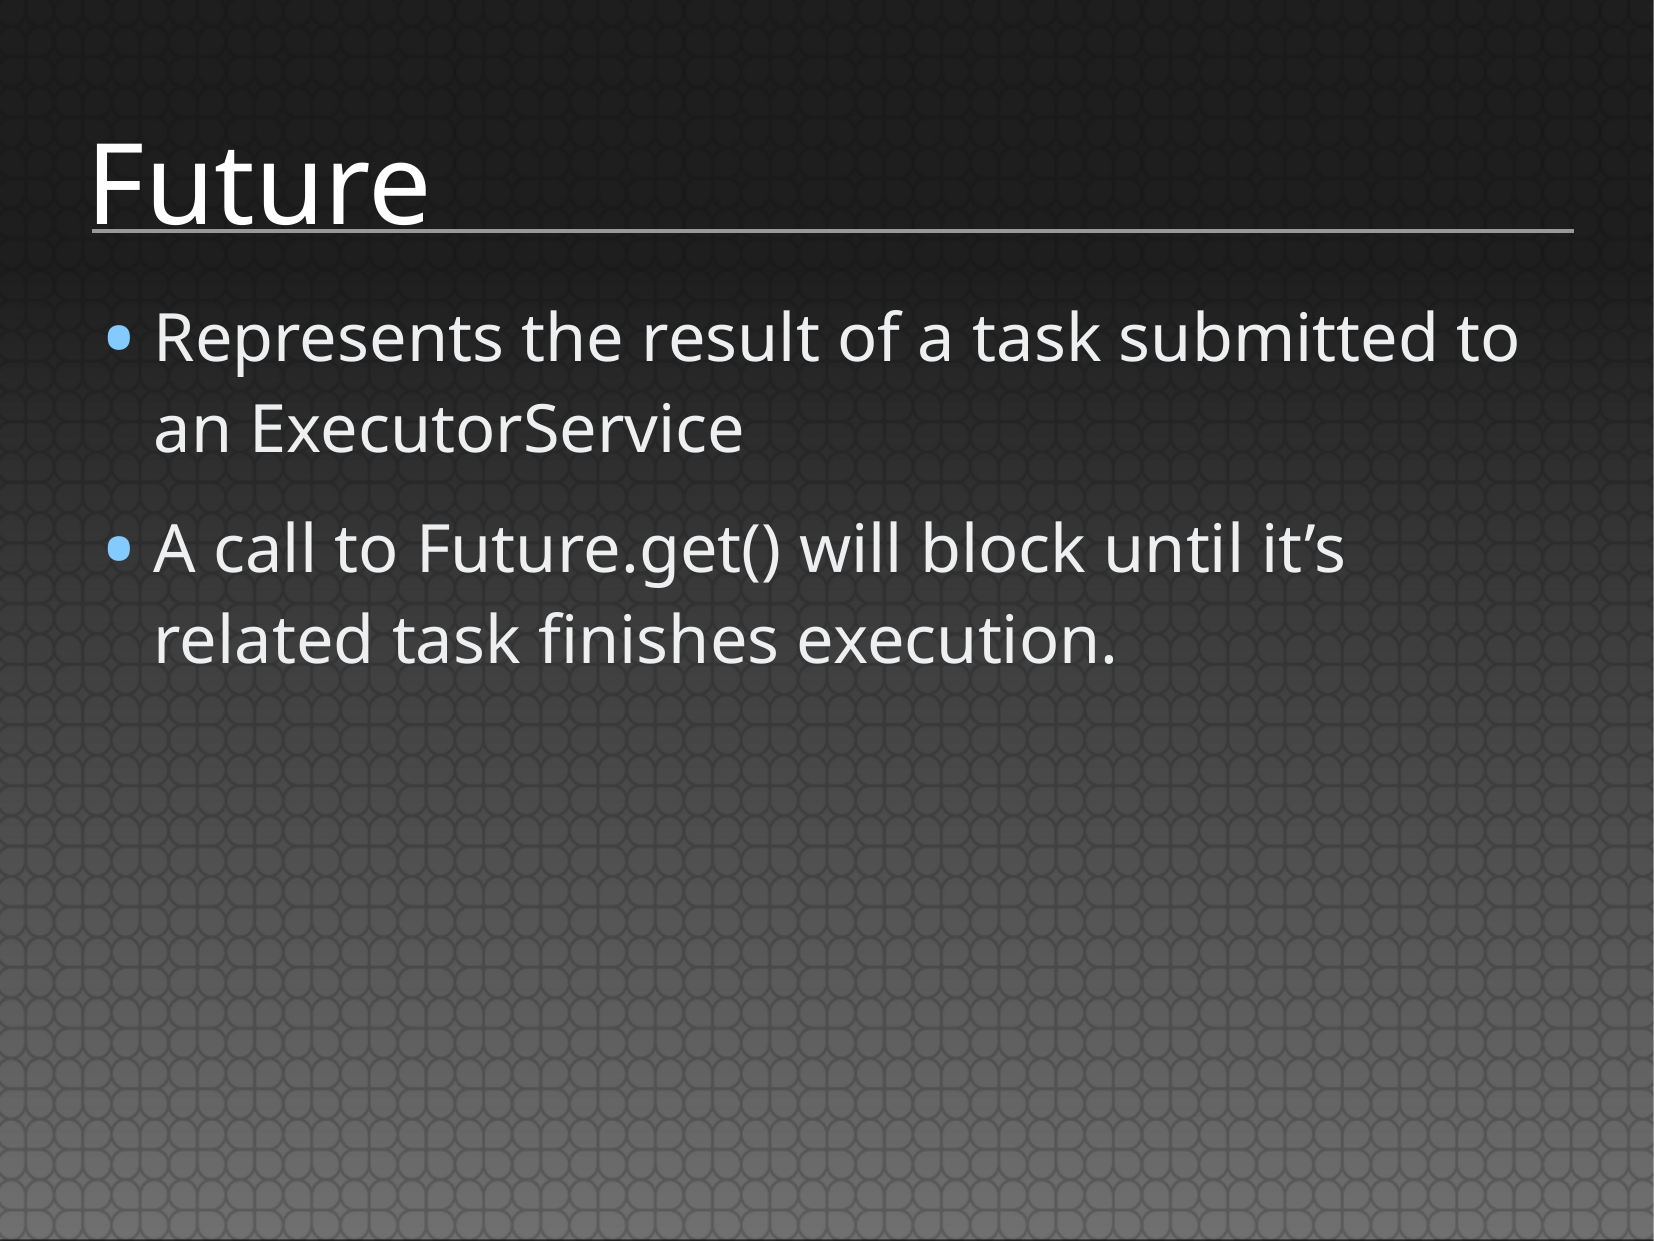

# Future
Represents the result of a task submitted to an ExecutorService
A call to Future.get() will block until it’s related task finishes execution.